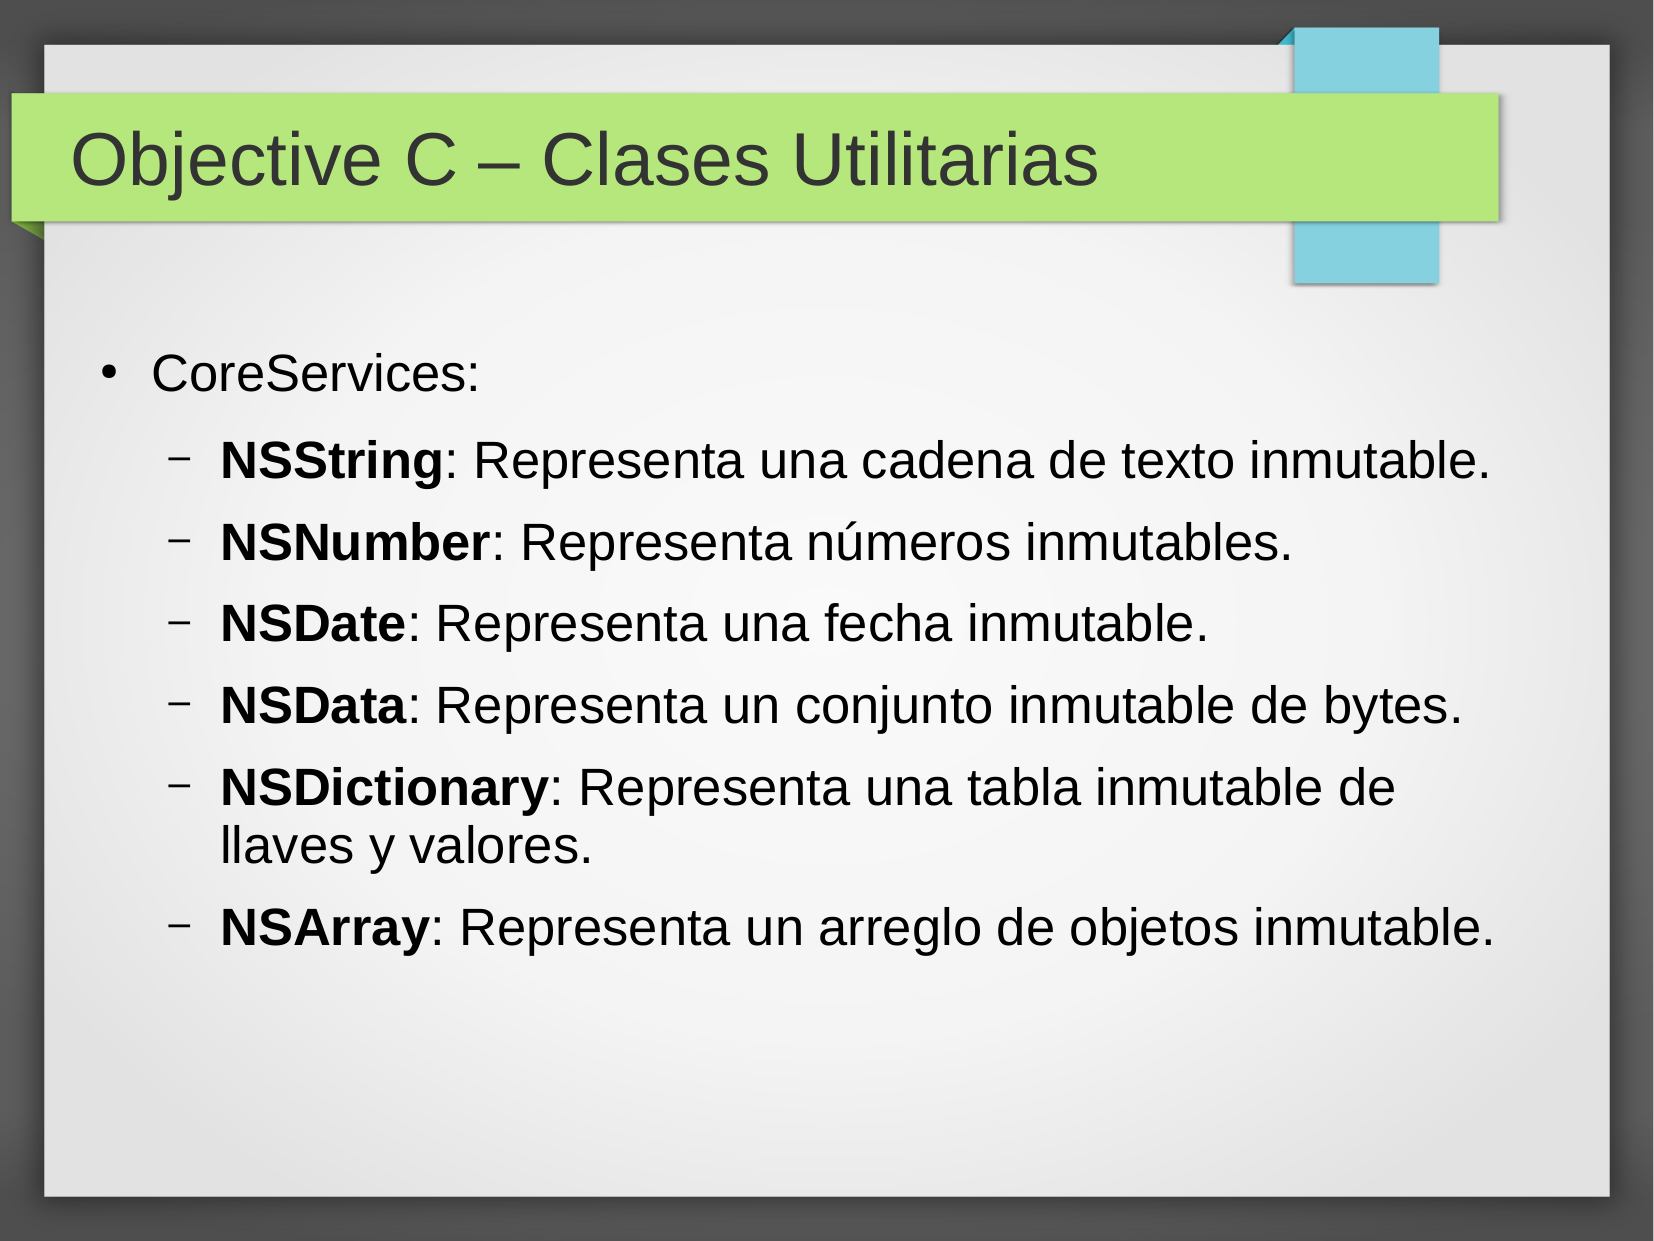

# Objective C – Clases Utilitarias
CoreServices:
NSString: Representa una cadena de texto inmutable.
NSNumber: Representa números inmutables.
NSDate: Representa una fecha inmutable.
NSData: Representa un conjunto inmutable de bytes.
NSDictionary: Representa una tabla inmutable de llaves y valores.
NSArray: Representa un arreglo de objetos inmutable.